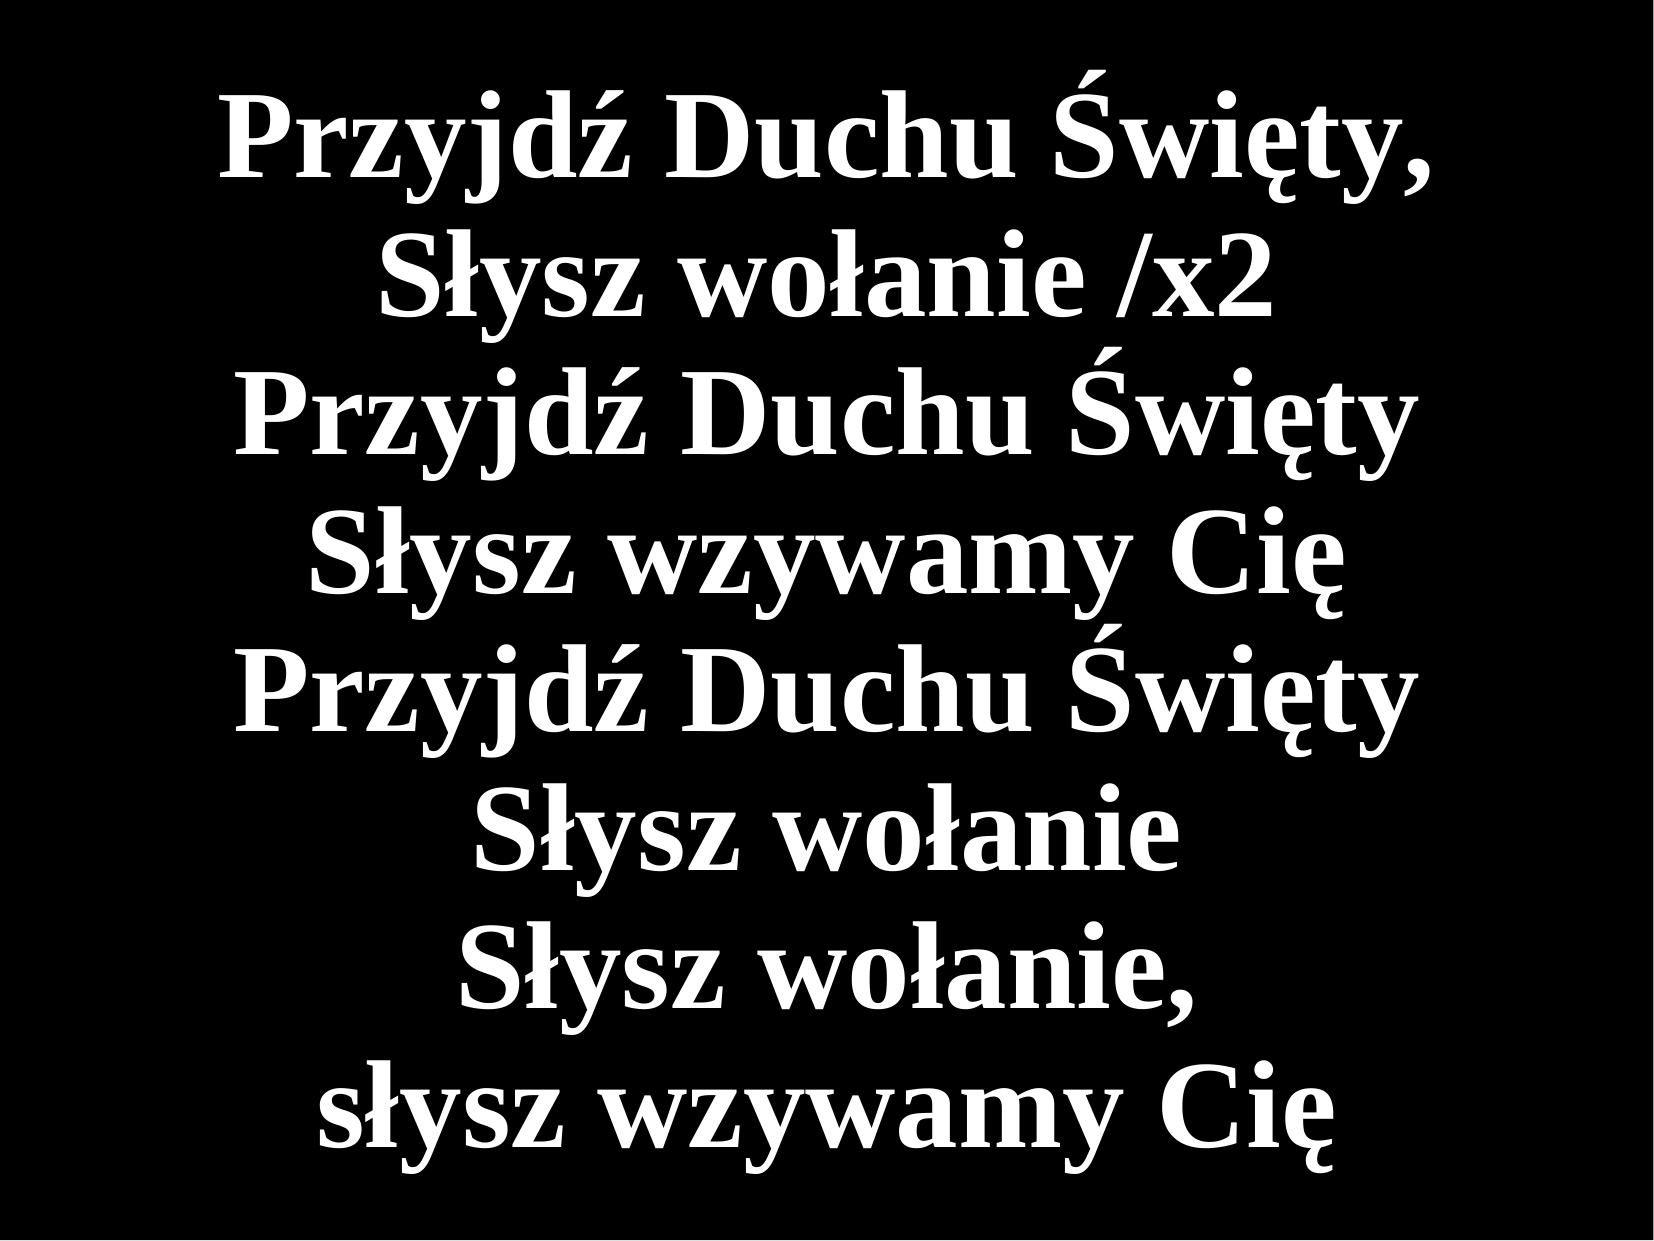

# Przyjdź Duchu Święty, Słysz wołanie /x2 Przyjdź Duchu Święty Słysz wzywamy Cię Przyjdź Duchu Święty Słysz wołanie Słysz wołanie, słysz wzywamy Cię